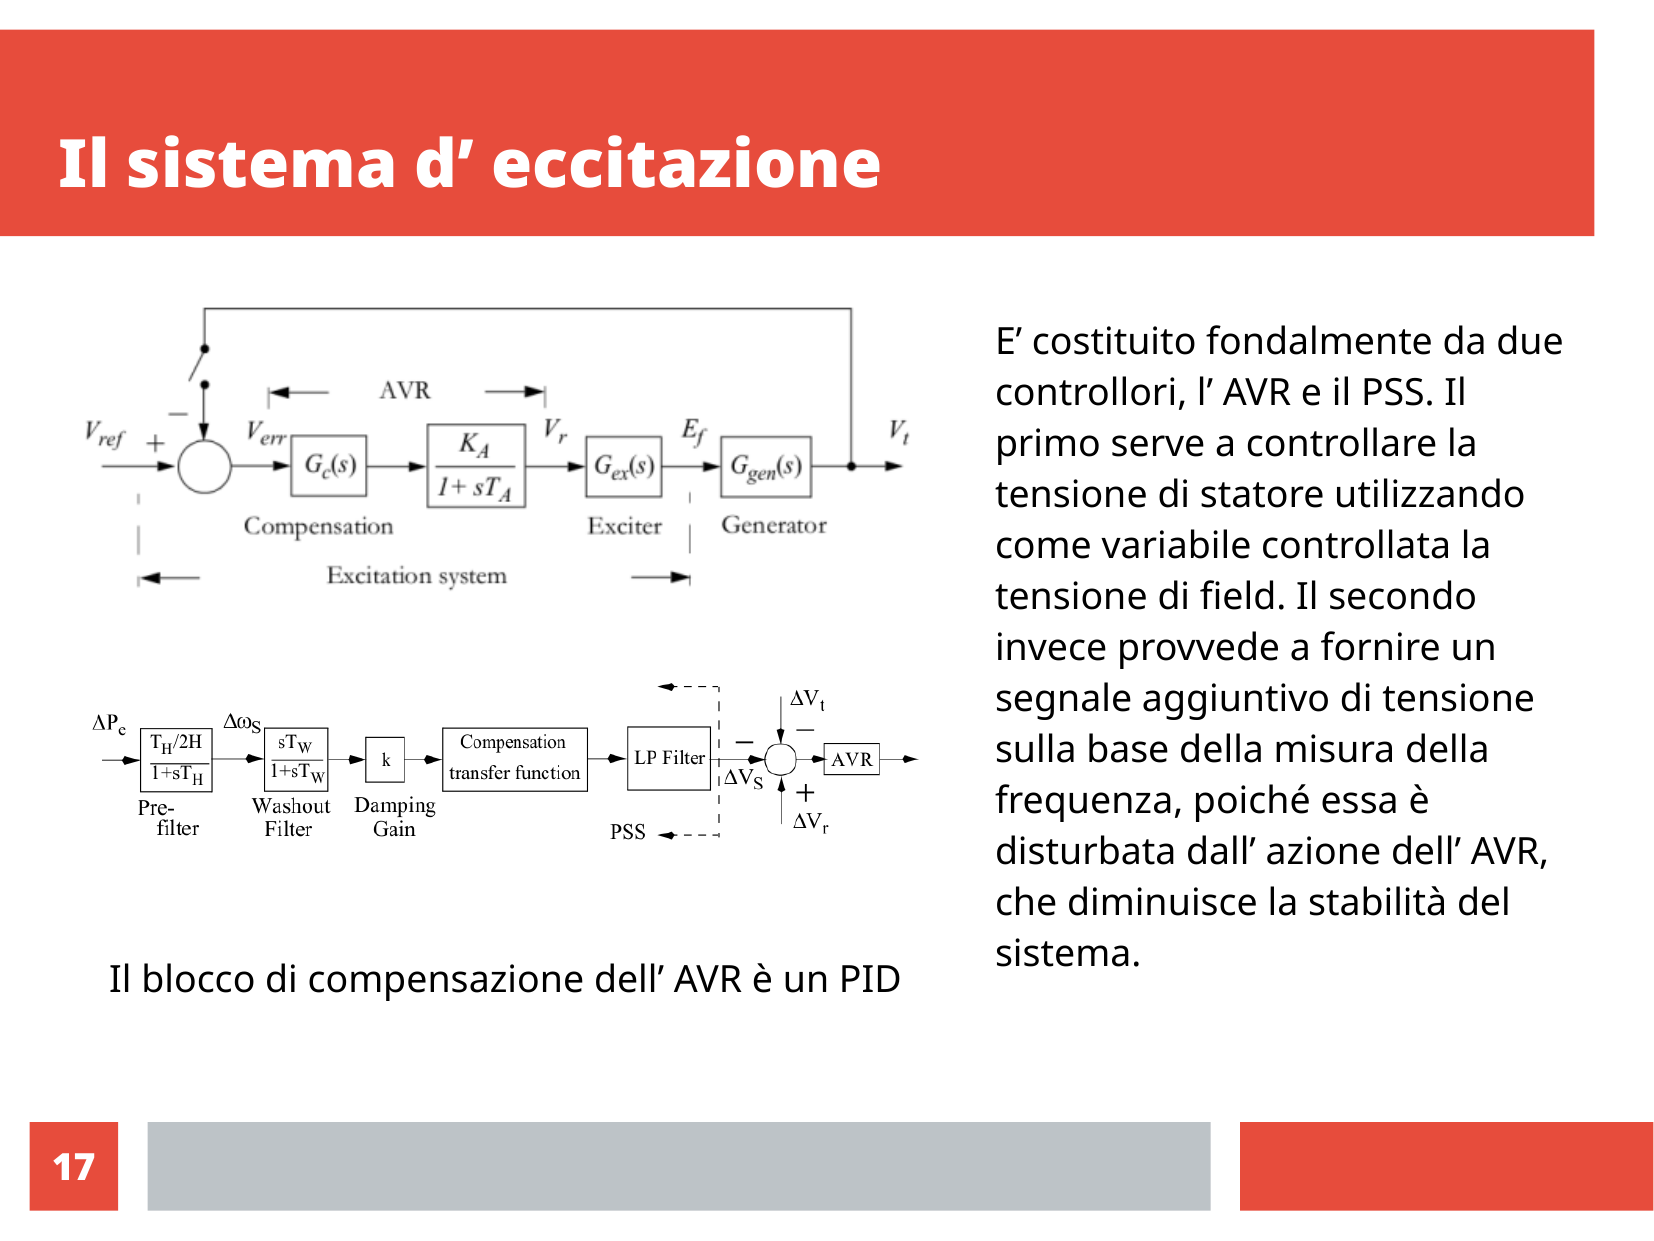

# Il sistema d’ eccitazione
E’ costituito fondalmente da due controllori, l’ AVR e il PSS. Il primo serve a controllare la tensione di statore utilizzando come variabile controllata la tensione di field. Il secondo invece provvede a fornire un segnale aggiuntivo di tensione sulla base della misura della frequenza, poiché essa è disturbata dall’ azione dell’ AVR, che diminuisce la stabilità del sistema.
Il blocco di compensazione dell’ AVR è un PID
17